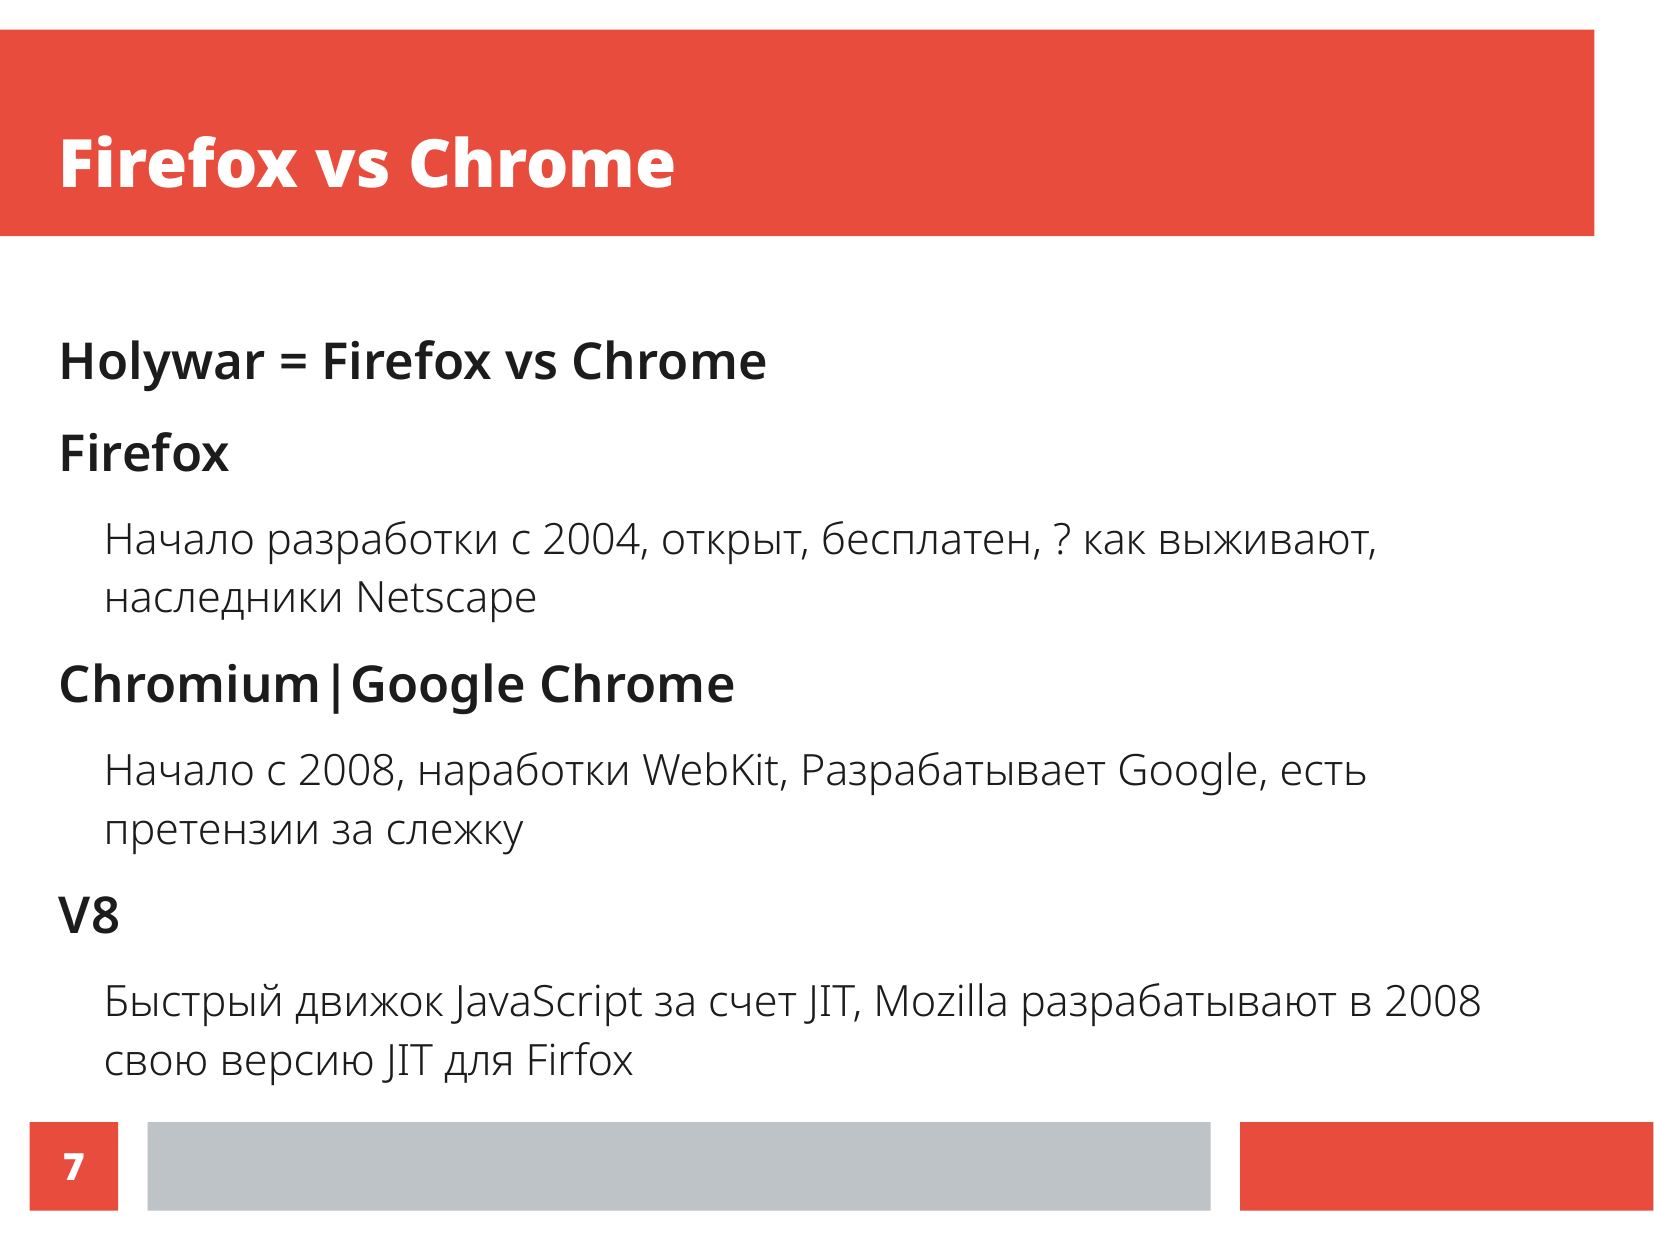

# Firefox vs Chrome
Holywar = Firefox vs Chrome
Firefox
Начало разработки с 2004, открыт, бесплатен, ? как выживают, наследники Netscape
Chromium|Google Chrome
Начало с 2008, наработки WebKit, Разрабатывает Google, есть претензии за слежку
V8
Быстрый движок JavaScript за счет JIT, Mozilla разрабатывают в 2008 свою версию JIT для Firfox
7